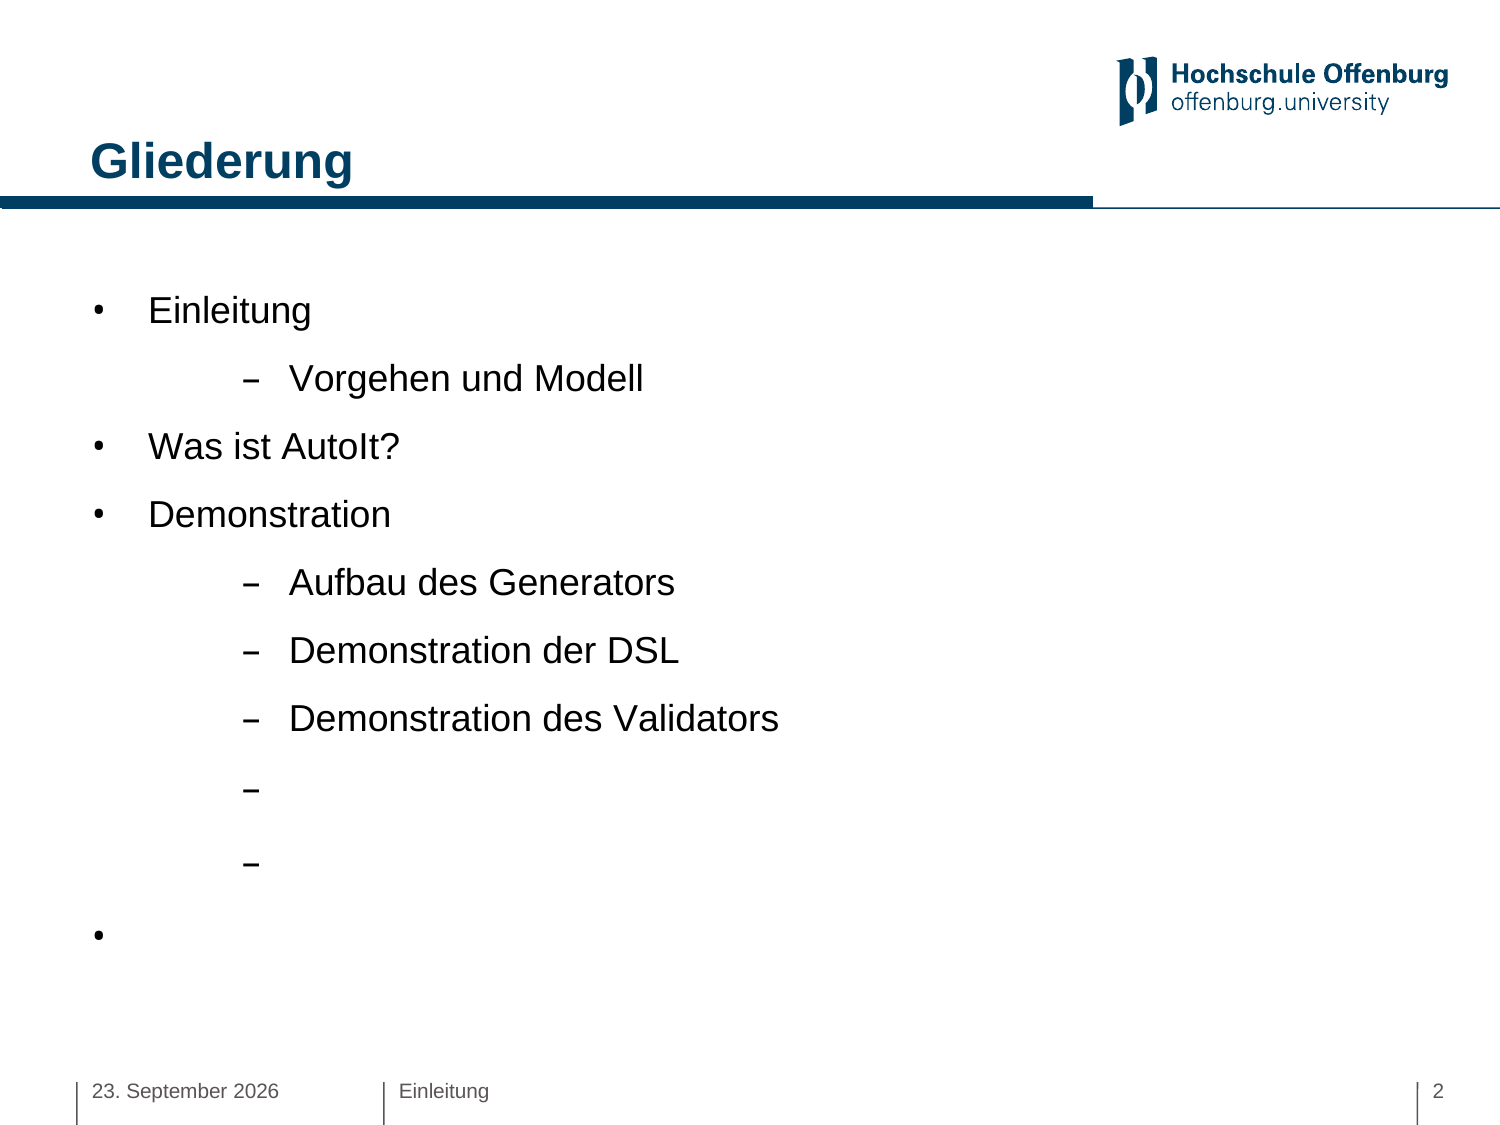

Gliederung
# Einleitung
Vorgehen und Modell
Was ist AutoIt?
Demonstration
Aufbau des Generators
Demonstration der DSL
Demonstration des Validators
Einleitung